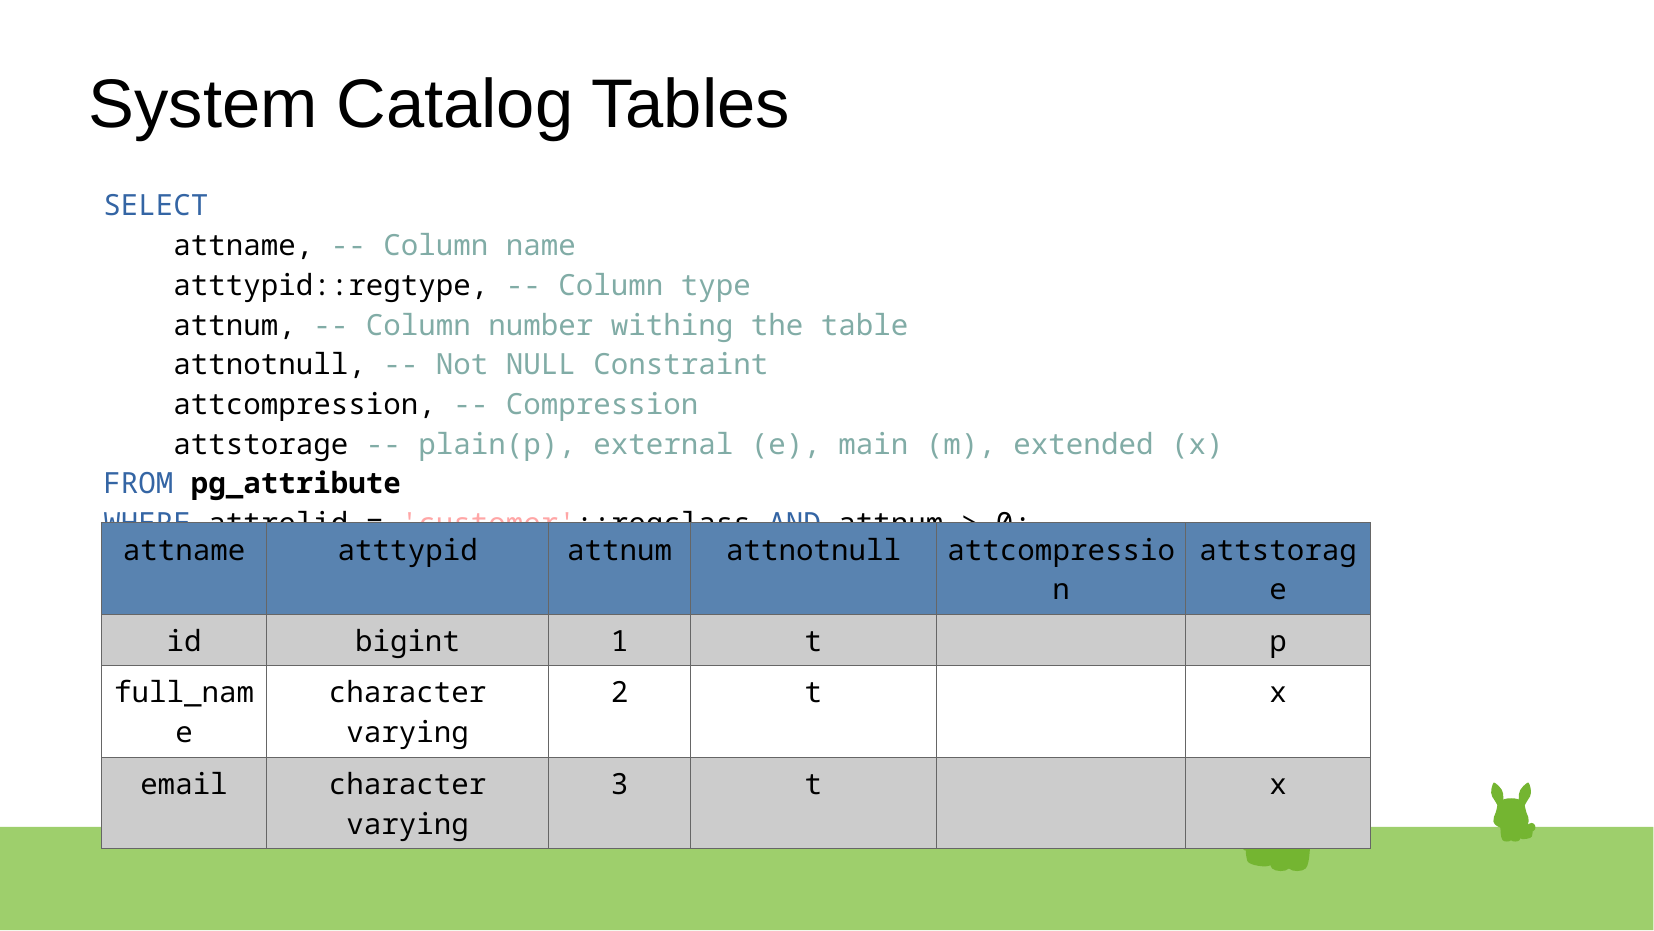

# System Catalog Tables
SELECT
 attname, -- Column name
 atttypid::regtype, -- Column type
 attnum, -- Column number withing the table
 attnotnull, -- Not NULL Constraint
 attcompression, -- Compression
 attstorage -- plain(p), external (e), main (m), extended (x)
FROM pg_attribute
WHERE attrelid = 'customer'::regclass AND attnum > 0;
| attname | atttypid | attnum | attnotnull | attcompression | attstorage |
| --- | --- | --- | --- | --- | --- |
| id | bigint | 1 | t | | p |
| full\_name | character varying | 2 | t | | x |
| email | character varying | 3 | t | | x |